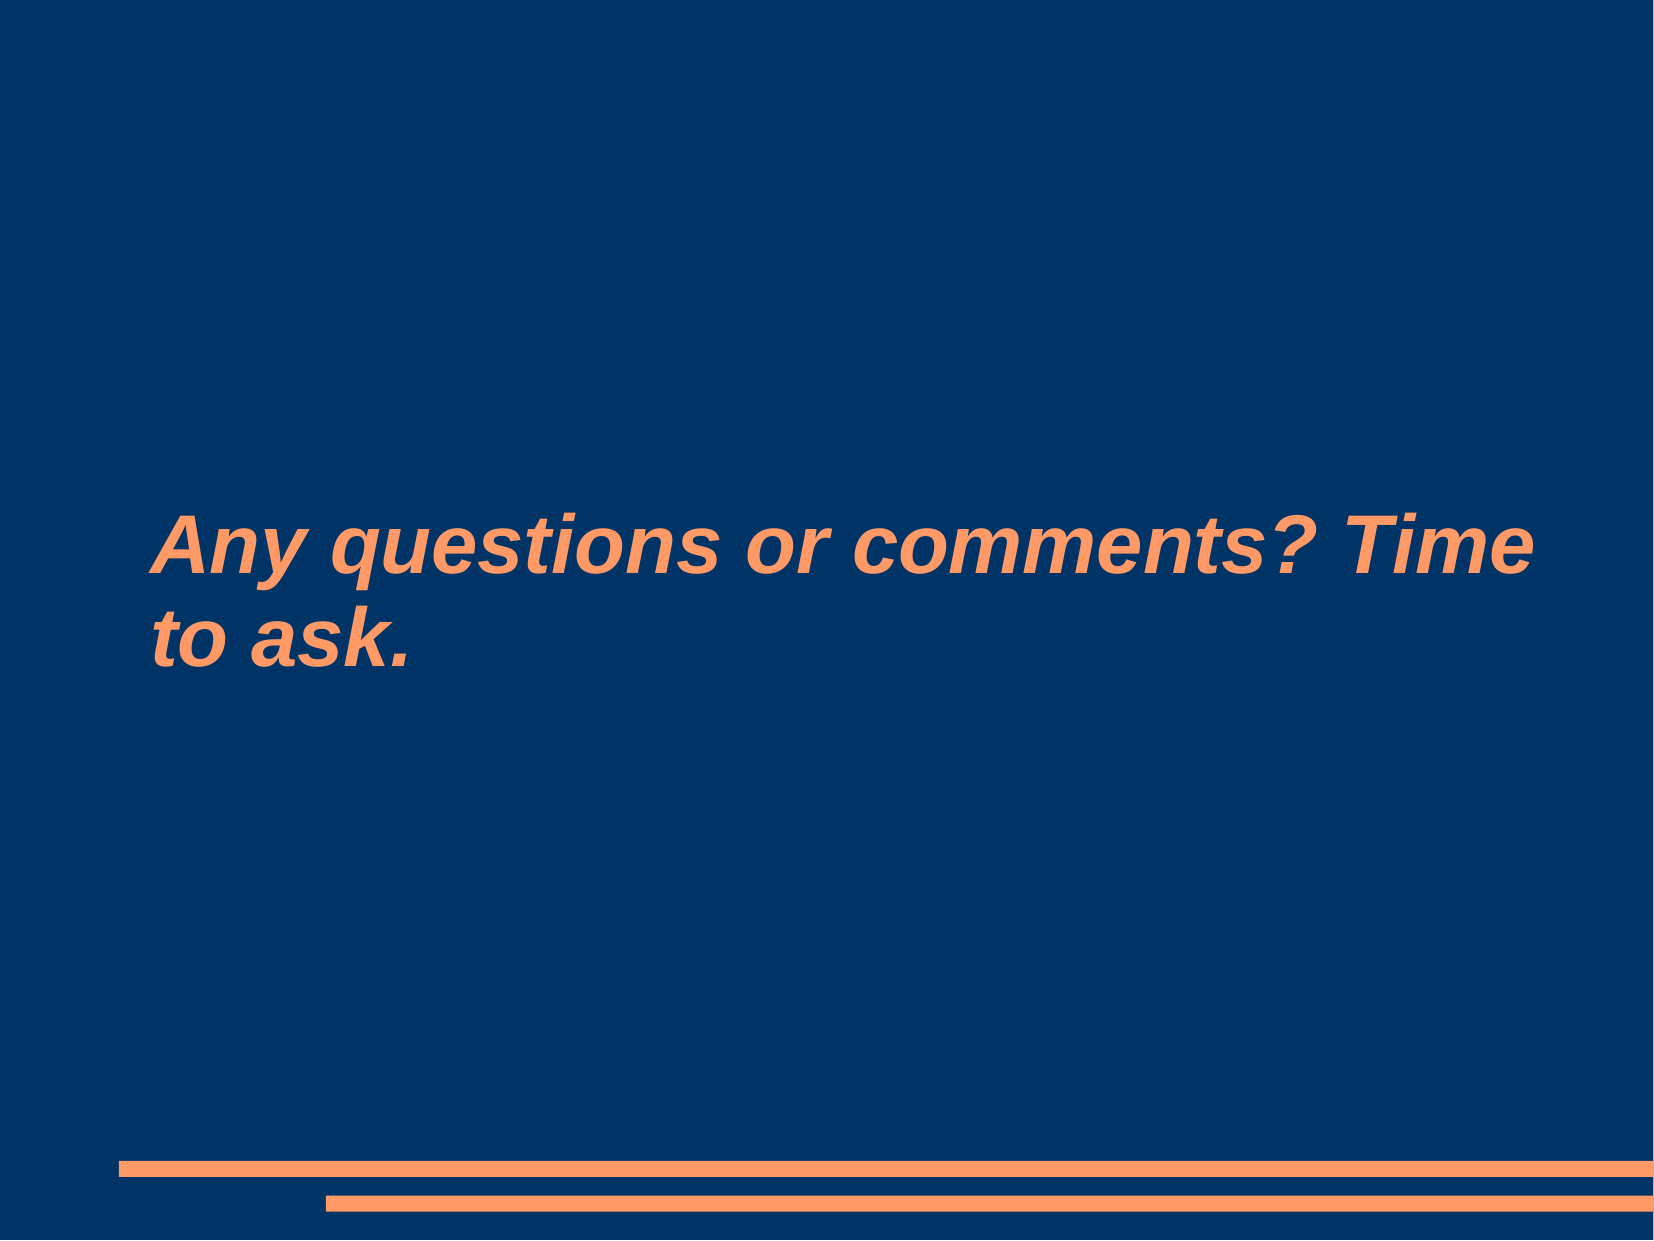

# Any questions or comments? Time to ask.